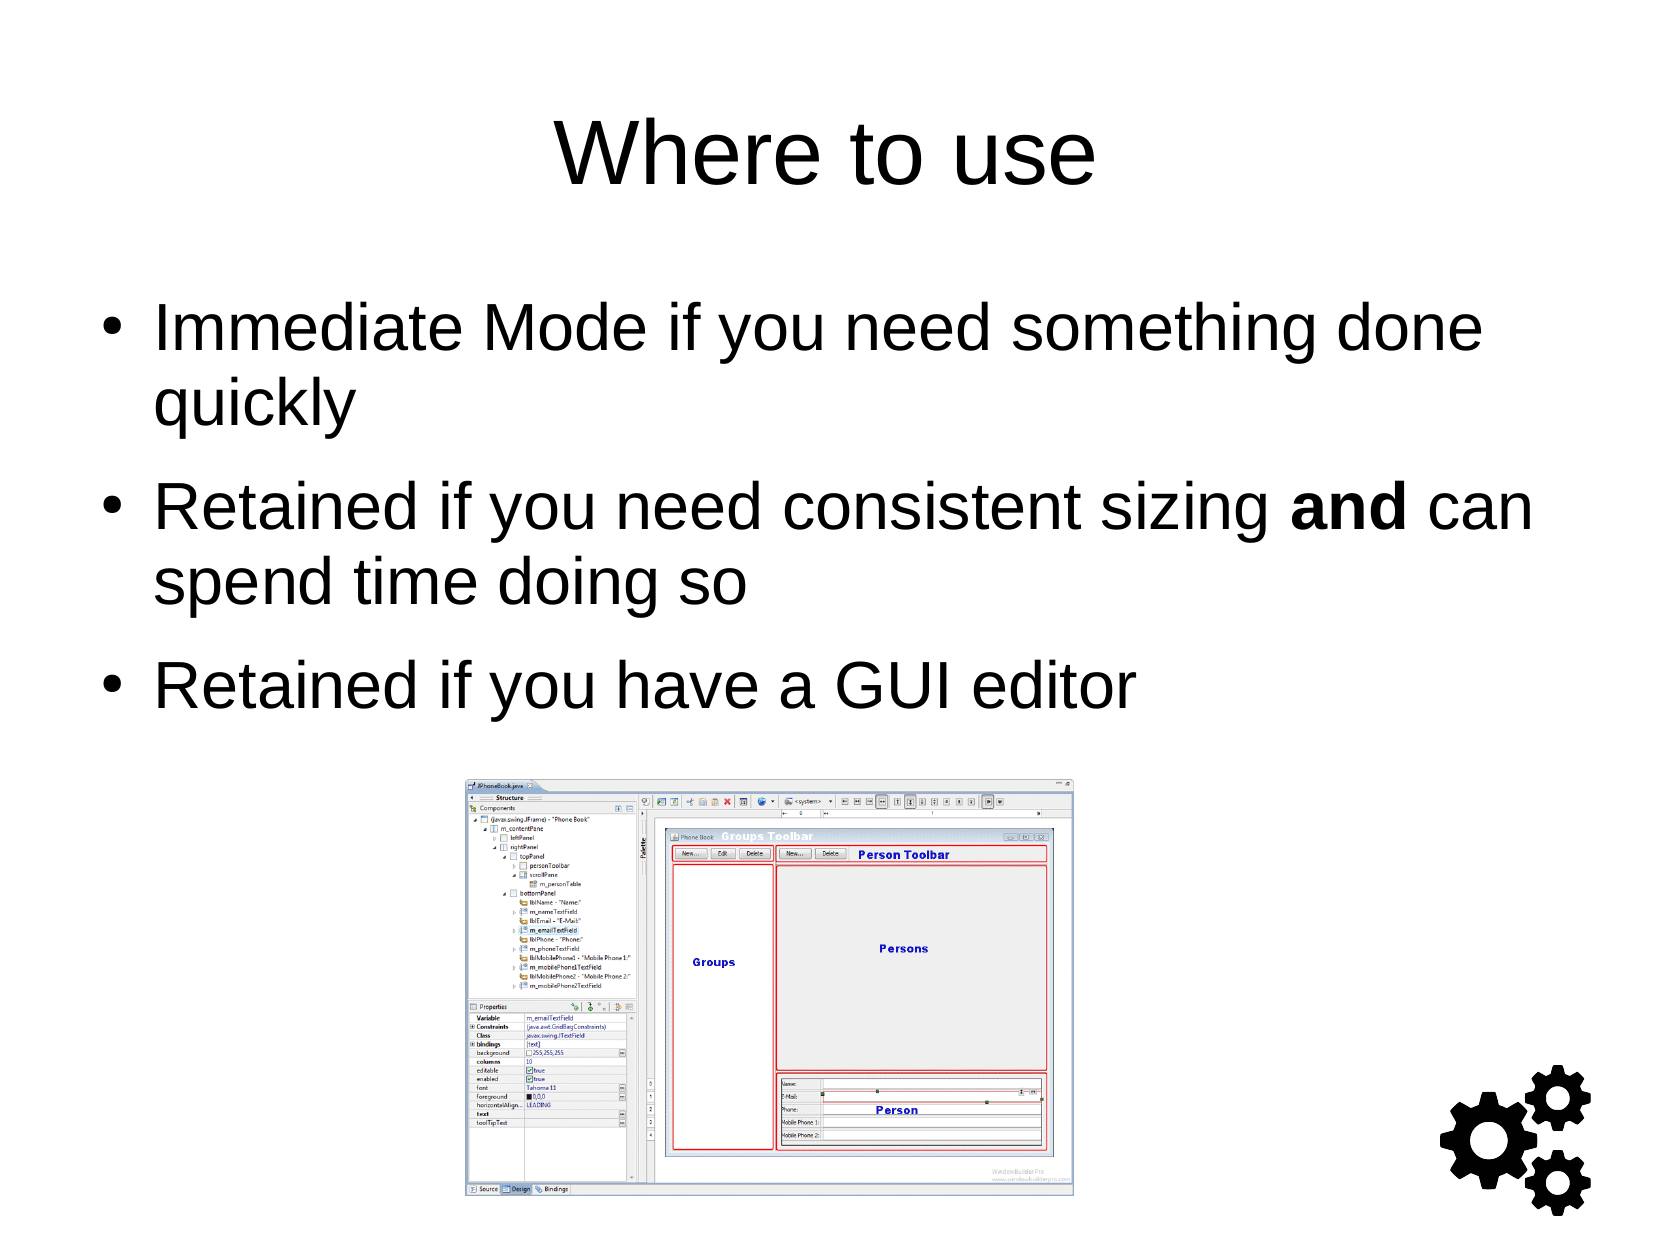

# Where to use
Immediate Mode if you need something done quickly
Retained if you need consistent sizing and can spend time doing so
Retained if you have a GUI editor